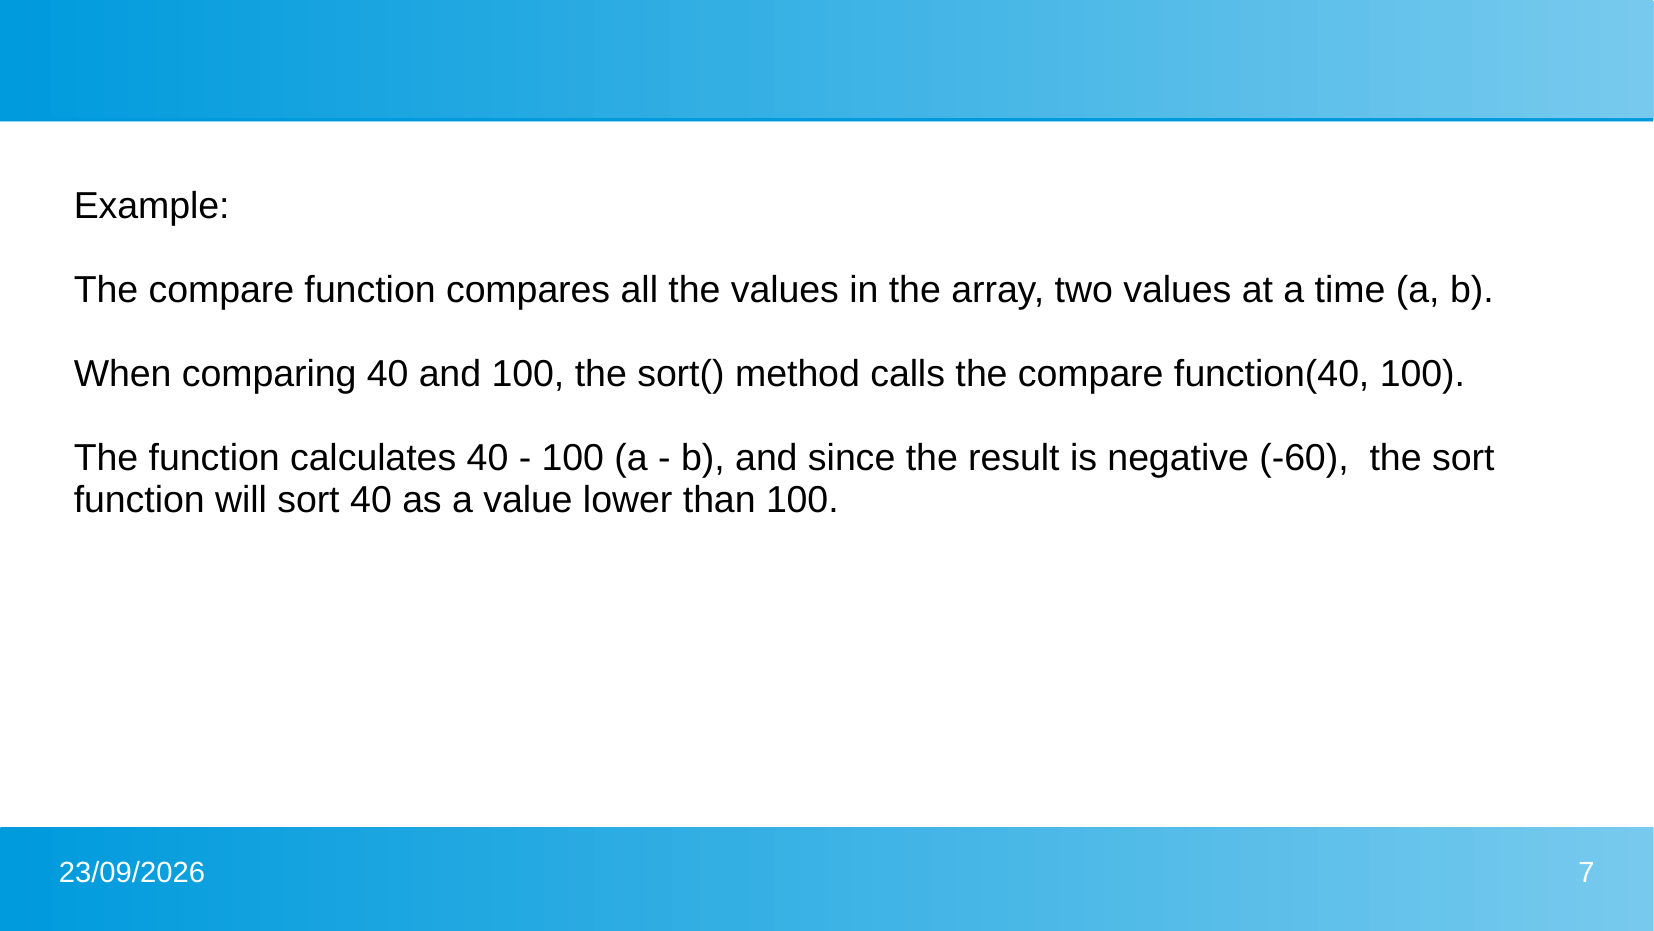

#
Example:
The compare function compares all the values in the array, two values at a time (a, b).
When comparing 40 and 100, the sort() method calls the compare function(40, 100).
The function calculates 40 - 100 (a - b), and since the result is negative (-60), the sort function will sort 40 as a value lower than 100.
7